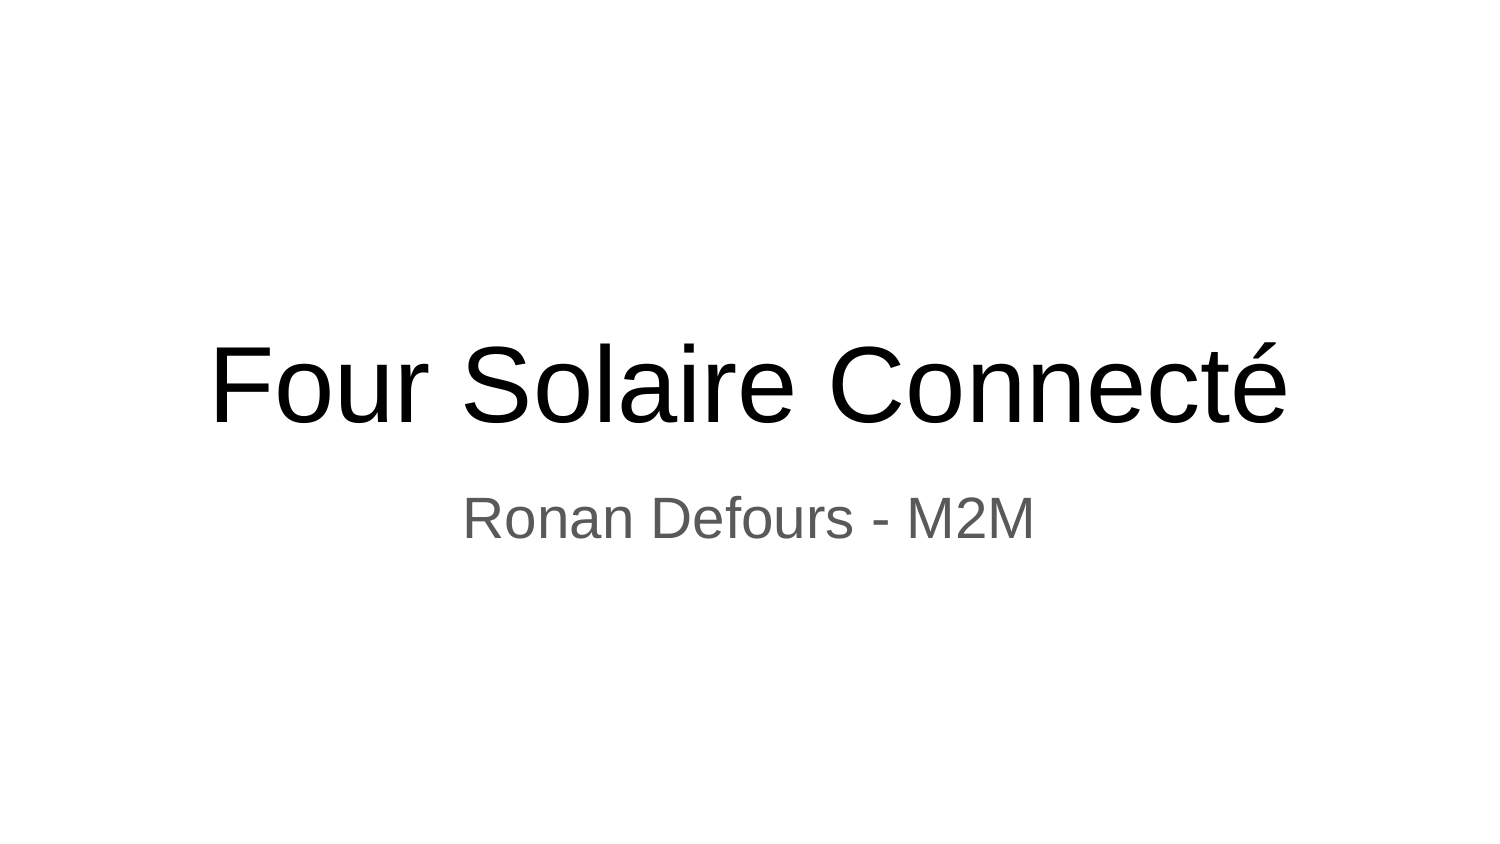

# Four Solaire Connecté
Ronan Defours - M2M